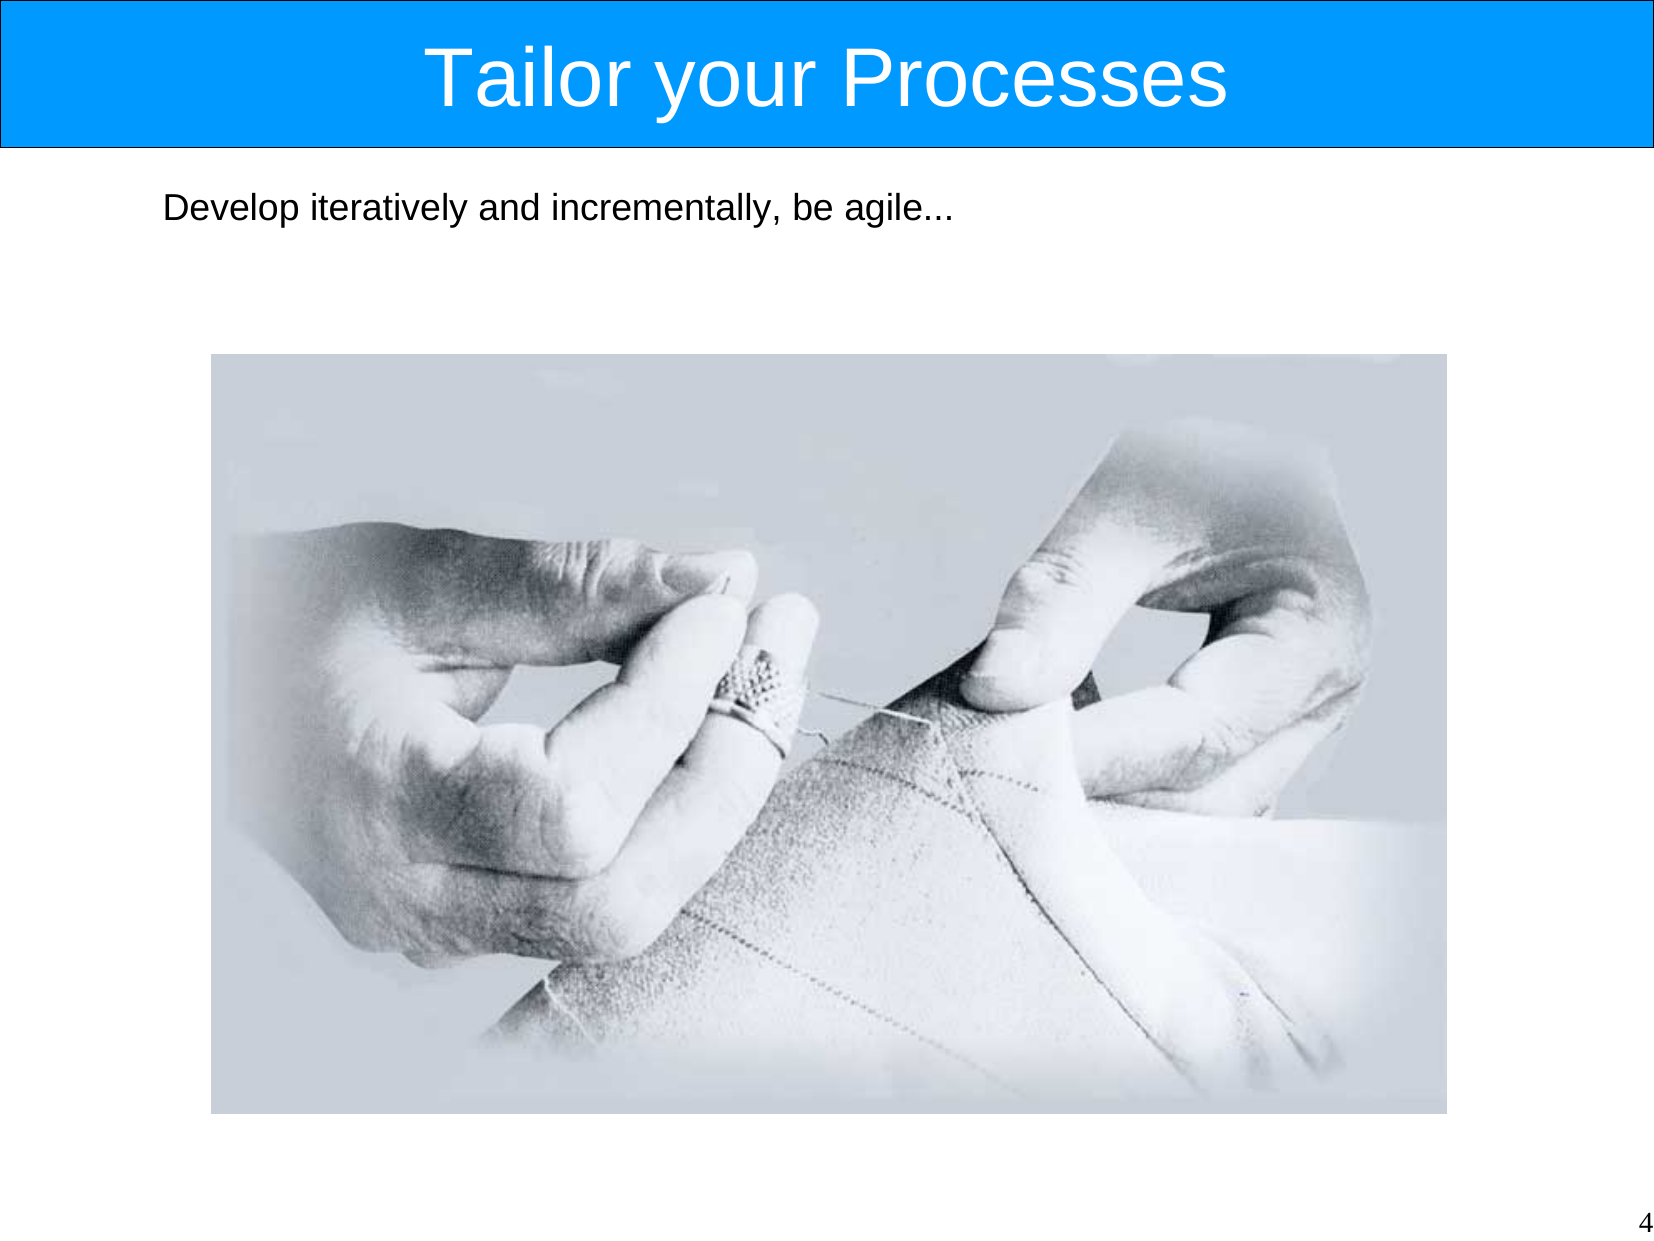

# Tailor your Processes
Develop iteratively and incrementally, be agile...
4